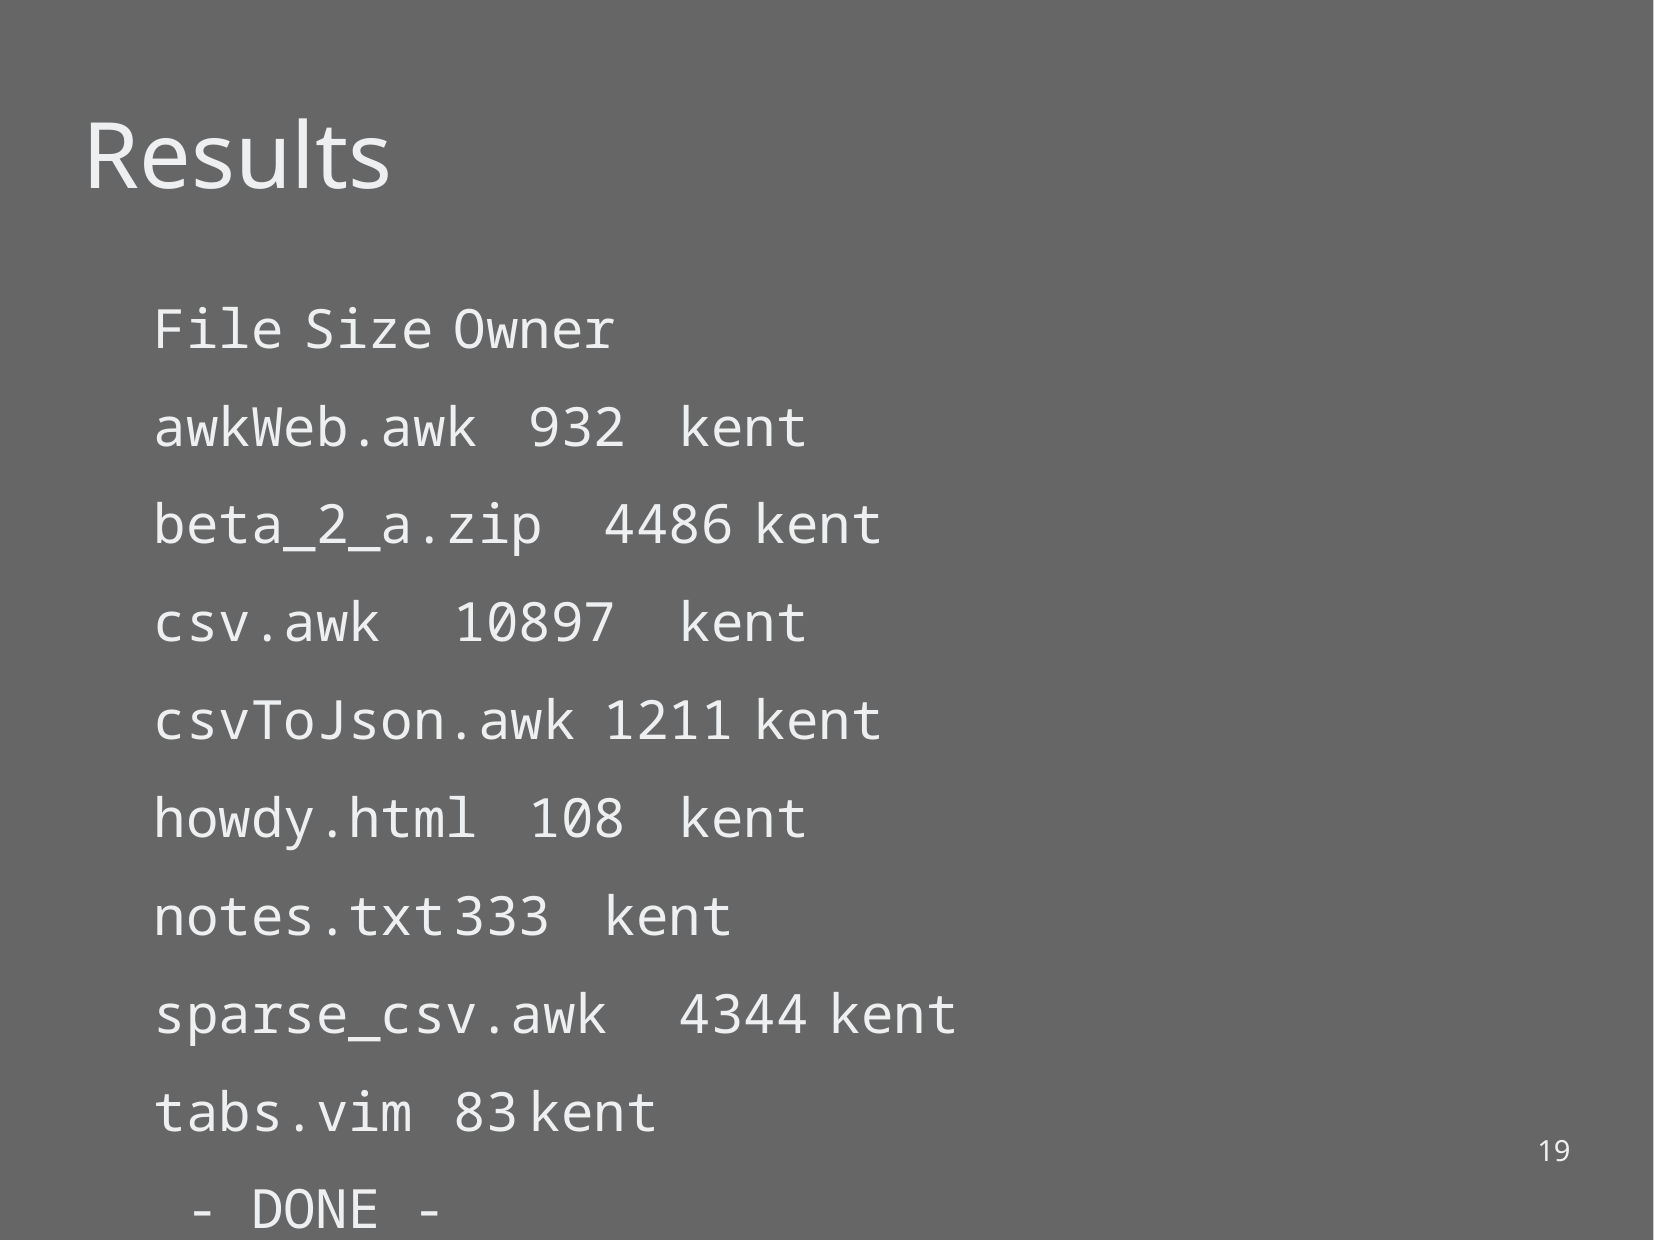

# Results
File	Size	Owner
awkWeb.awk	932	kent
beta_2_a.zip	4486	kent
csv.awk	10897	kent
csvToJson.awk	1211	kent
howdy.html	108	kent
notes.txt	333	kent
sparse_csv.awk	4344	kent
tabs.vim	83	kent
 - DONE -
19